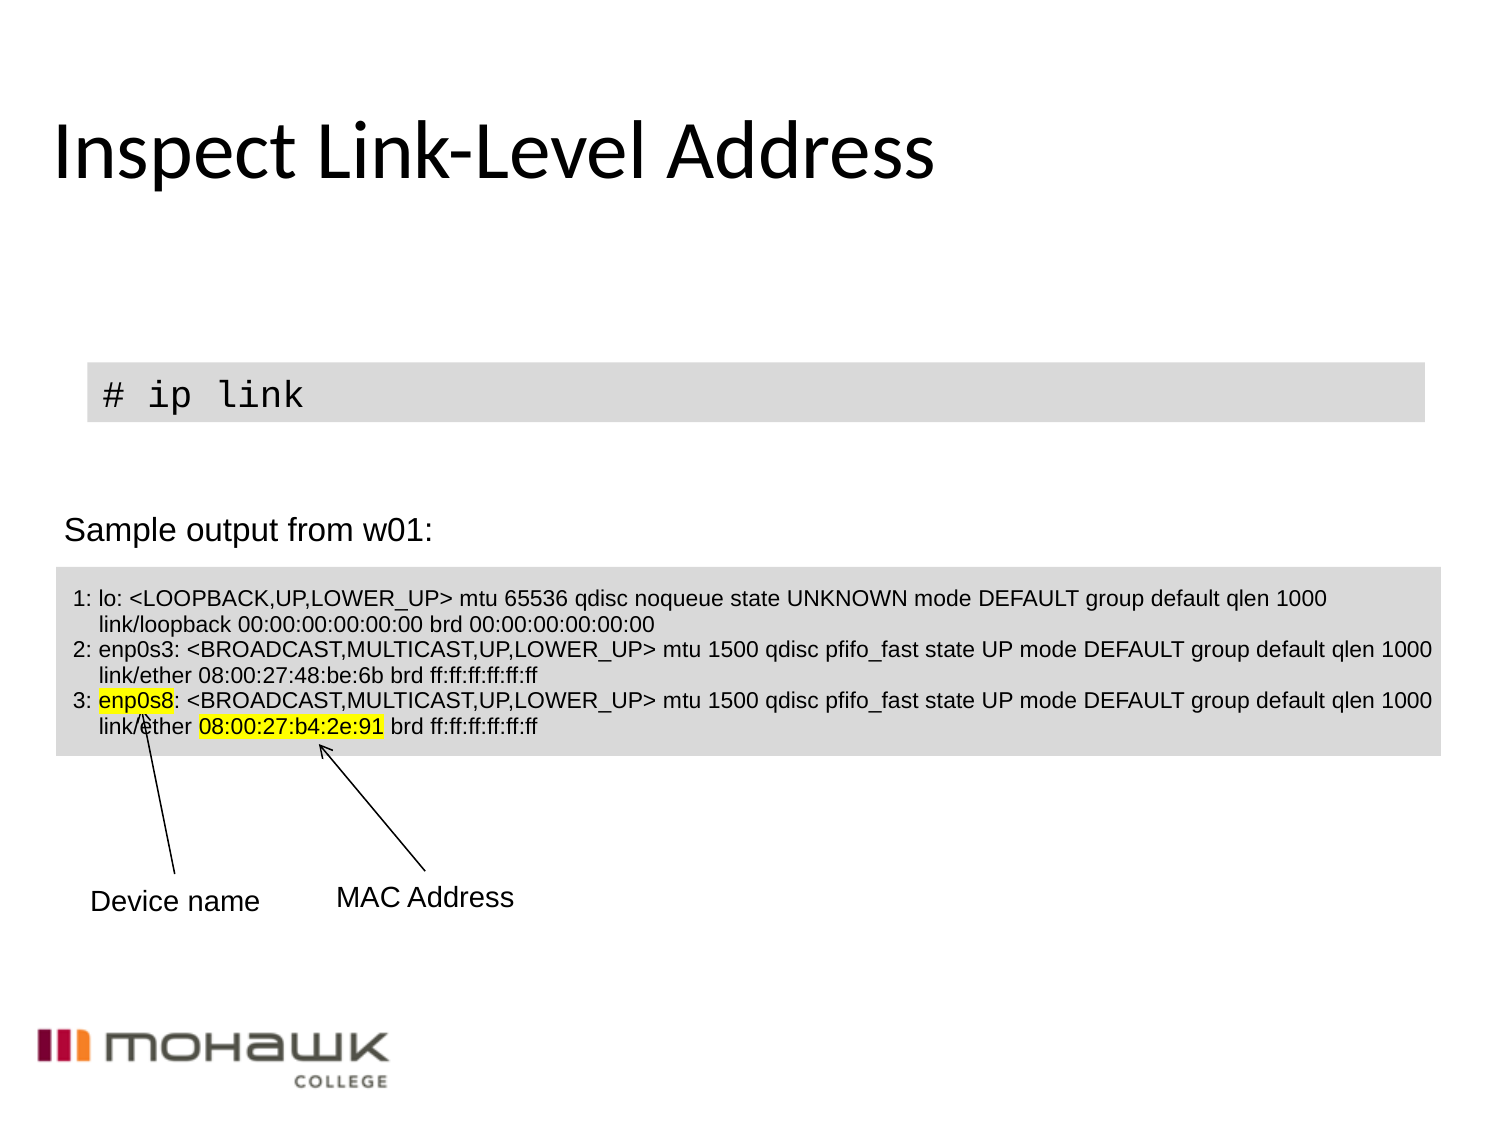

# Inspect Link-Level Address
# ip link
Sample output from w01:
1: lo: <LOOPBACK,UP,LOWER_UP> mtu 65536 qdisc noqueue state UNKNOWN mode DEFAULT group default qlen 1000
 link/loopback 00:00:00:00:00:00 brd 00:00:00:00:00:00
2: enp0s3: <BROADCAST,MULTICAST,UP,LOWER_UP> mtu 1500 qdisc pfifo_fast state UP mode DEFAULT group default qlen 1000
 link/ether 08:00:27:48:be:6b brd ff:ff:ff:ff:ff:ff
3: enp0s8: <BROADCAST,MULTICAST,UP,LOWER_UP> mtu 1500 qdisc pfifo_fast state UP mode DEFAULT group default qlen 1000
 link/ether 08:00:27:b4:2e:91 brd ff:ff:ff:ff:ff:ff
MAC Address
Device name